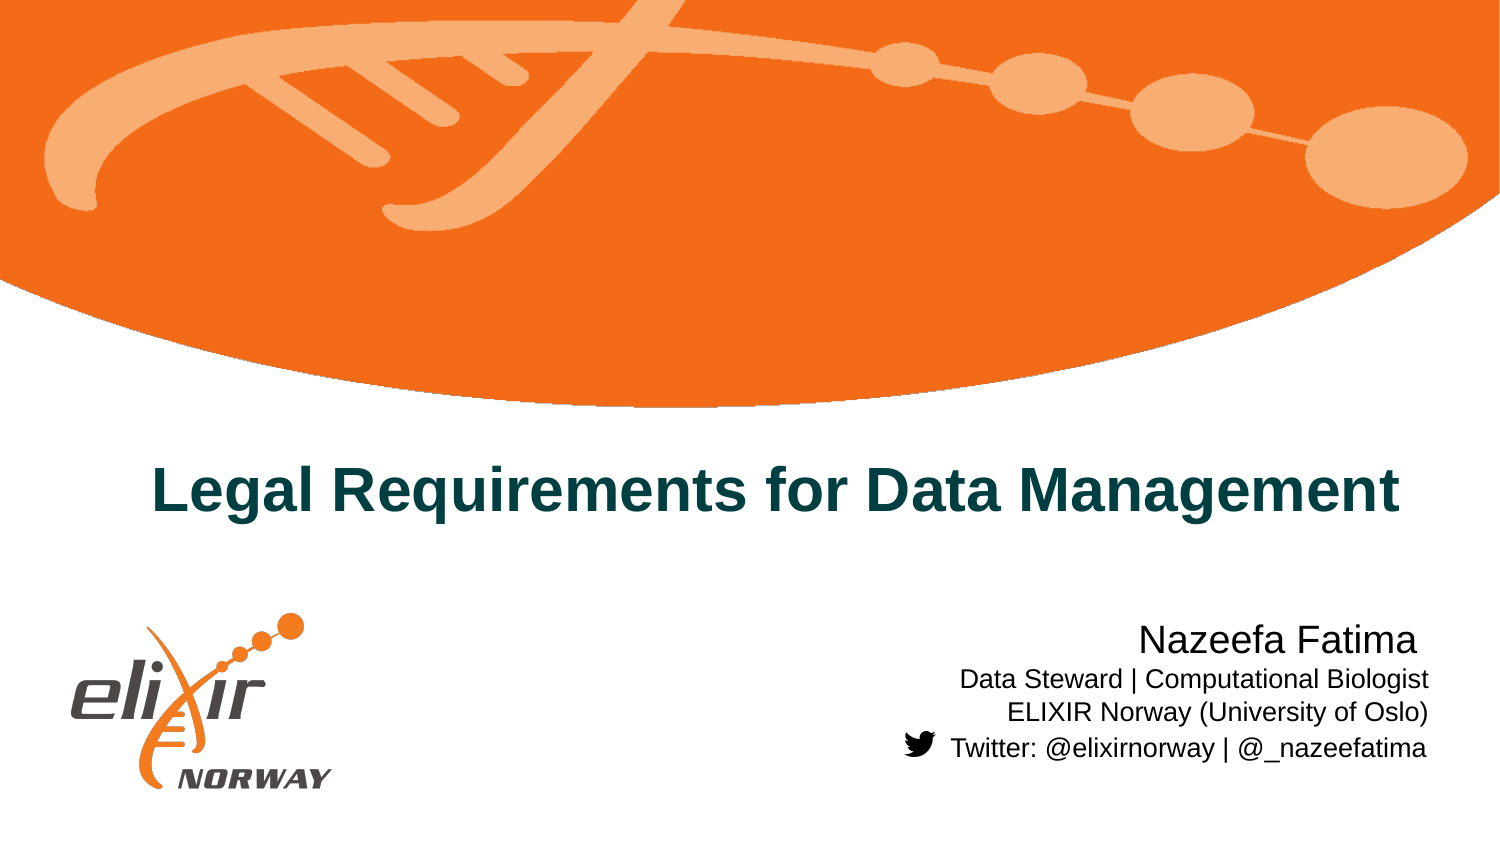

# Legal Requirements for Data Management
Nazeefa Fatima
Data Steward | Computational Biologist
ELIXIR Norway (University of Oslo)
Twitter: @elixirnorway | @_nazeefatima